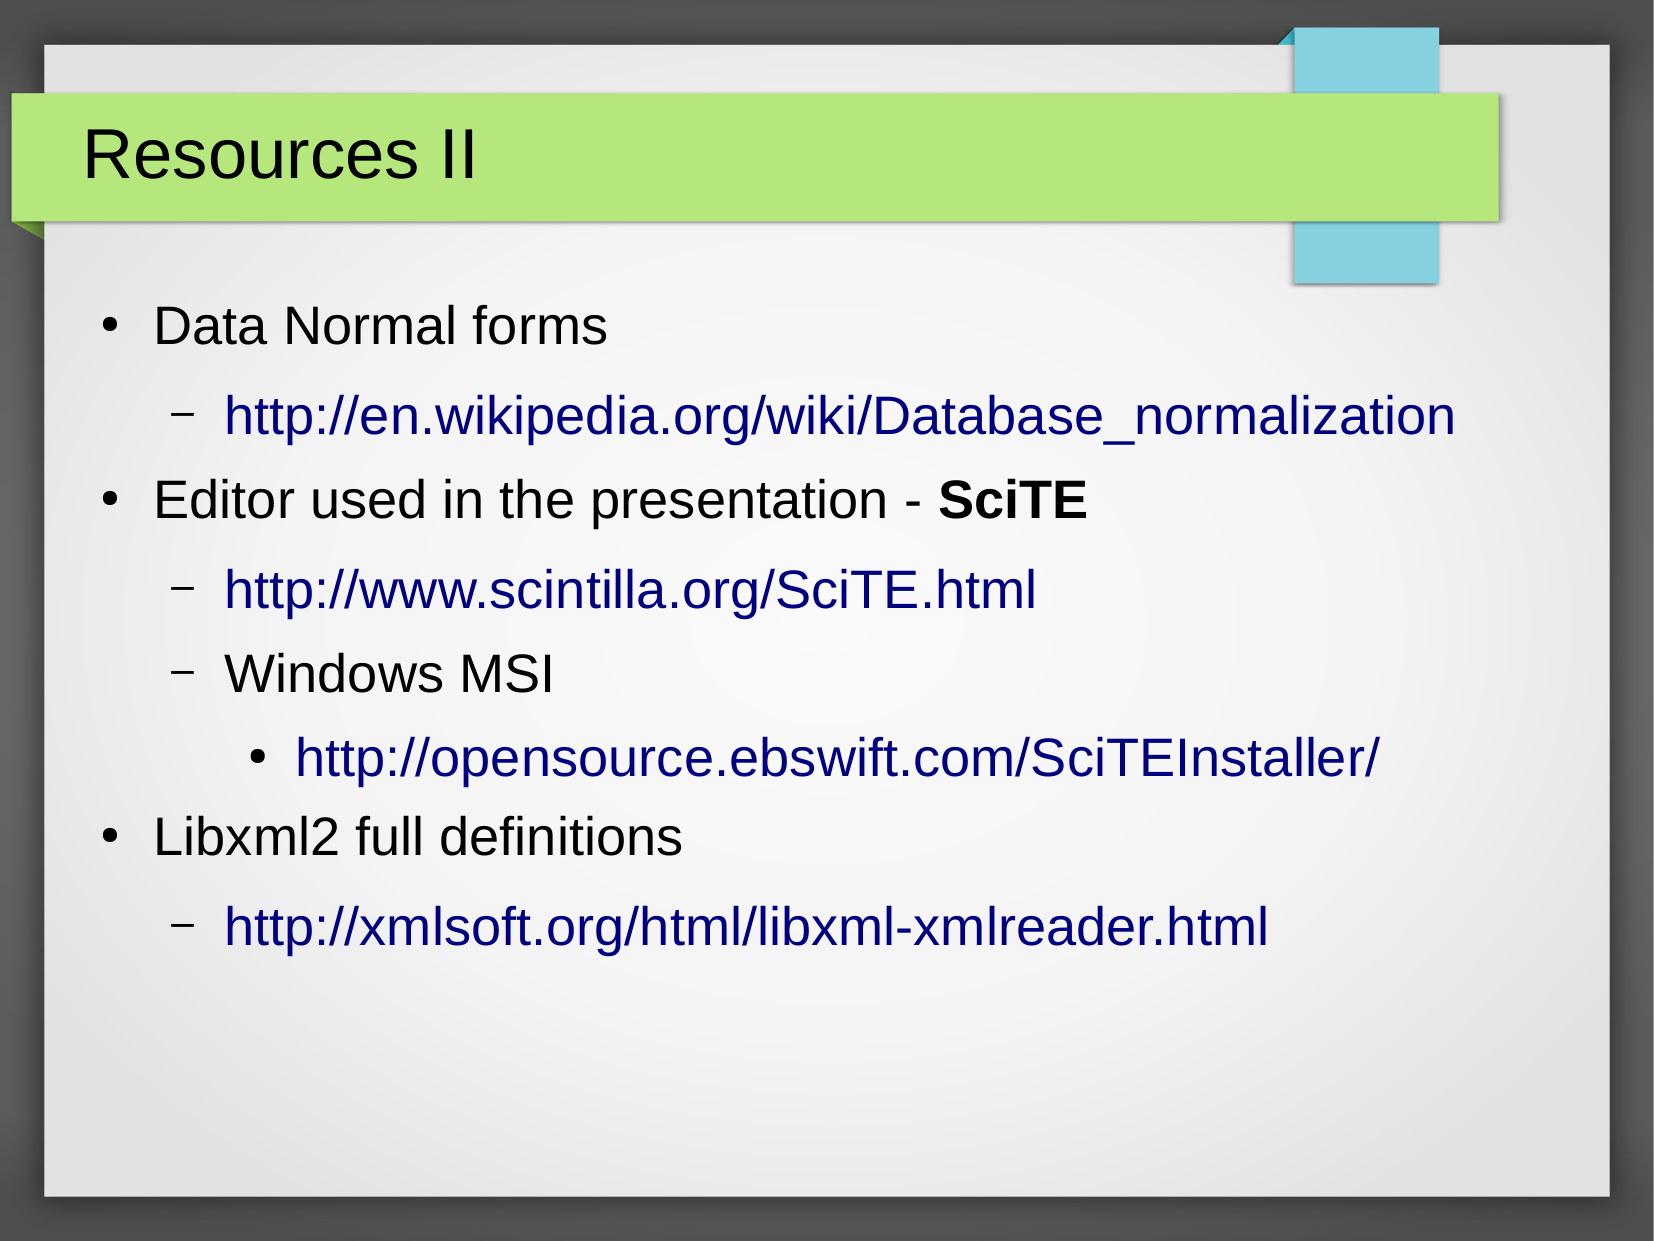

# Resources II
Data Normal forms
http://en.wikipedia.org/wiki/Database_normalization
Editor used in the presentation - SciTE
http://www.scintilla.org/SciTE.html
Windows MSI
http://opensource.ebswift.com/SciTEInstaller/
Libxml2 full definitions
http://xmlsoft.org/html/libxml-xmlreader.html